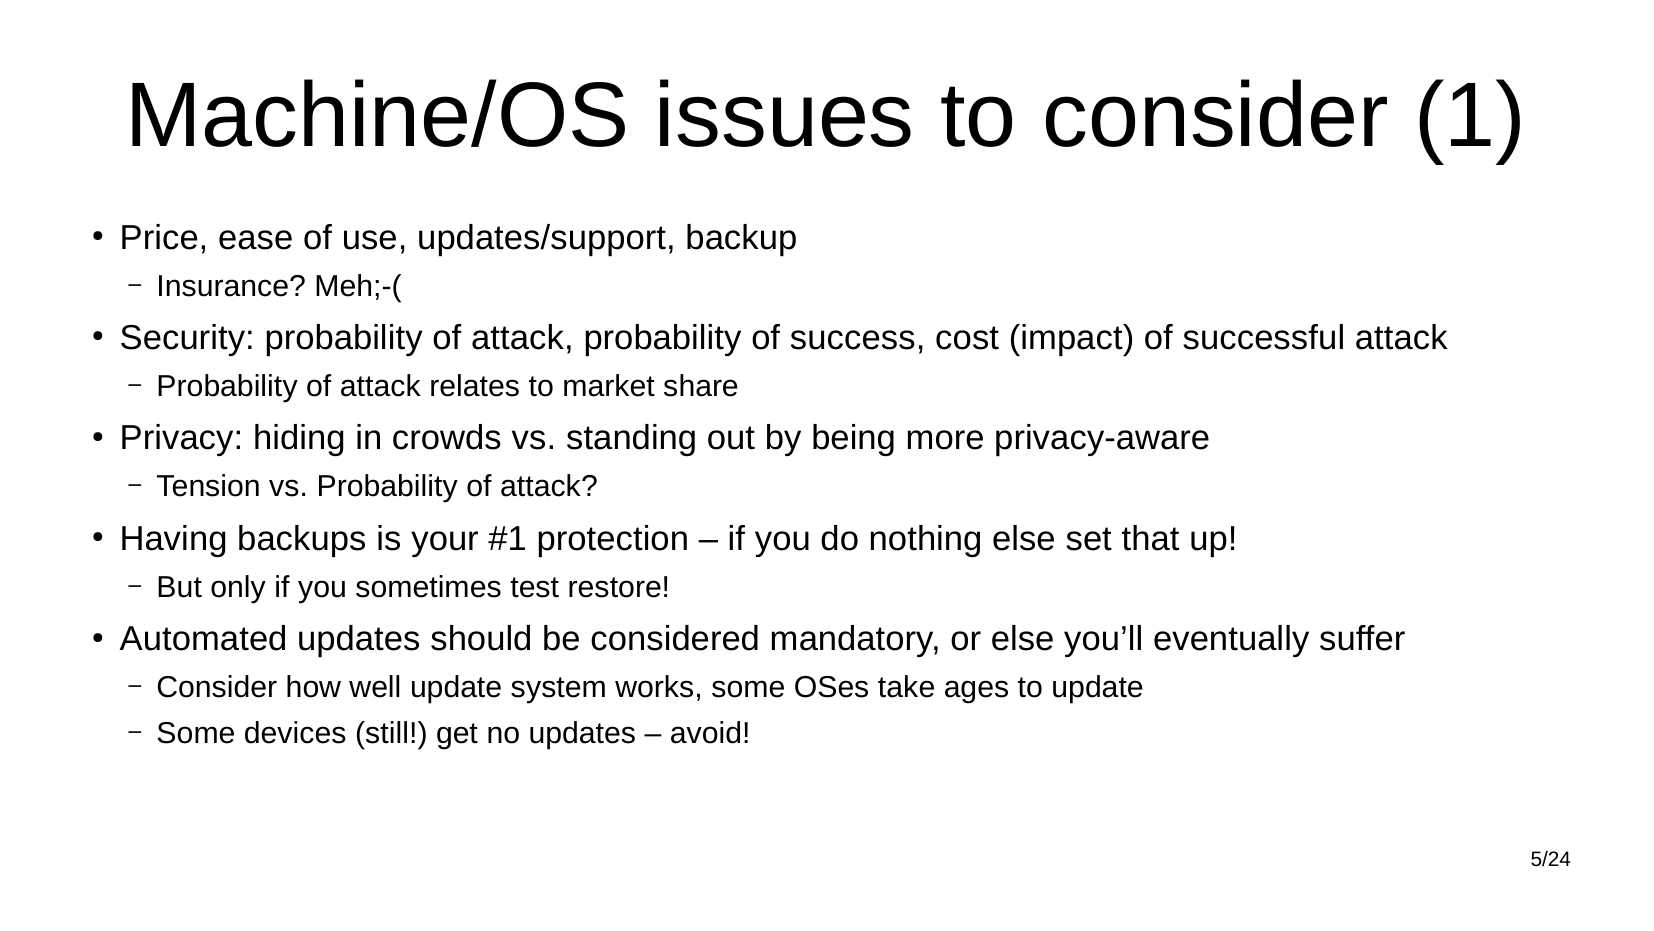

# Machine/OS issues to consider (1)
Price, ease of use, updates/support, backup
Insurance? Meh;-(
Security: probability of attack, probability of success, cost (impact) of successful attack
Probability of attack relates to market share
Privacy: hiding in crowds vs. standing out by being more privacy-aware
Tension vs. Probability of attack?
Having backups is your #1 protection – if you do nothing else set that up!
But only if you sometimes test restore!
Automated updates should be considered mandatory, or else you’ll eventually suffer
Consider how well update system works, some OSes take ages to update
Some devices (still!) get no updates – avoid!
5